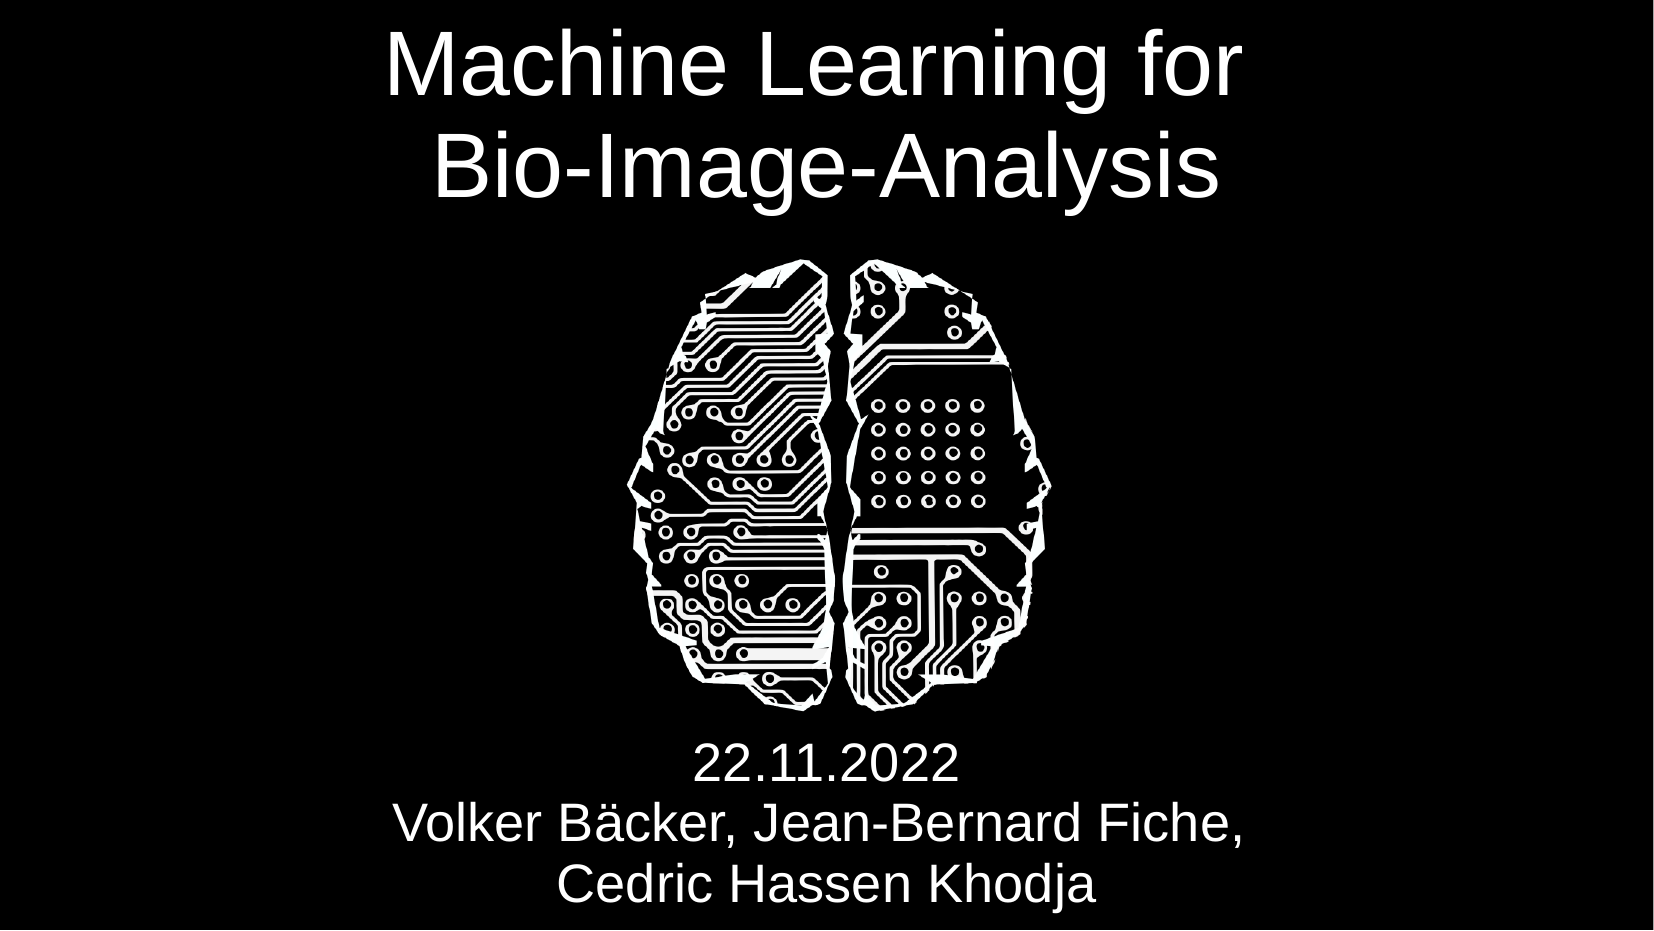

# Machine Learning for Bio-Image-Analysis
22.11.2022
Volker Bäcker, Jean-Bernard Fiche,
Cedric Hassen Khodja